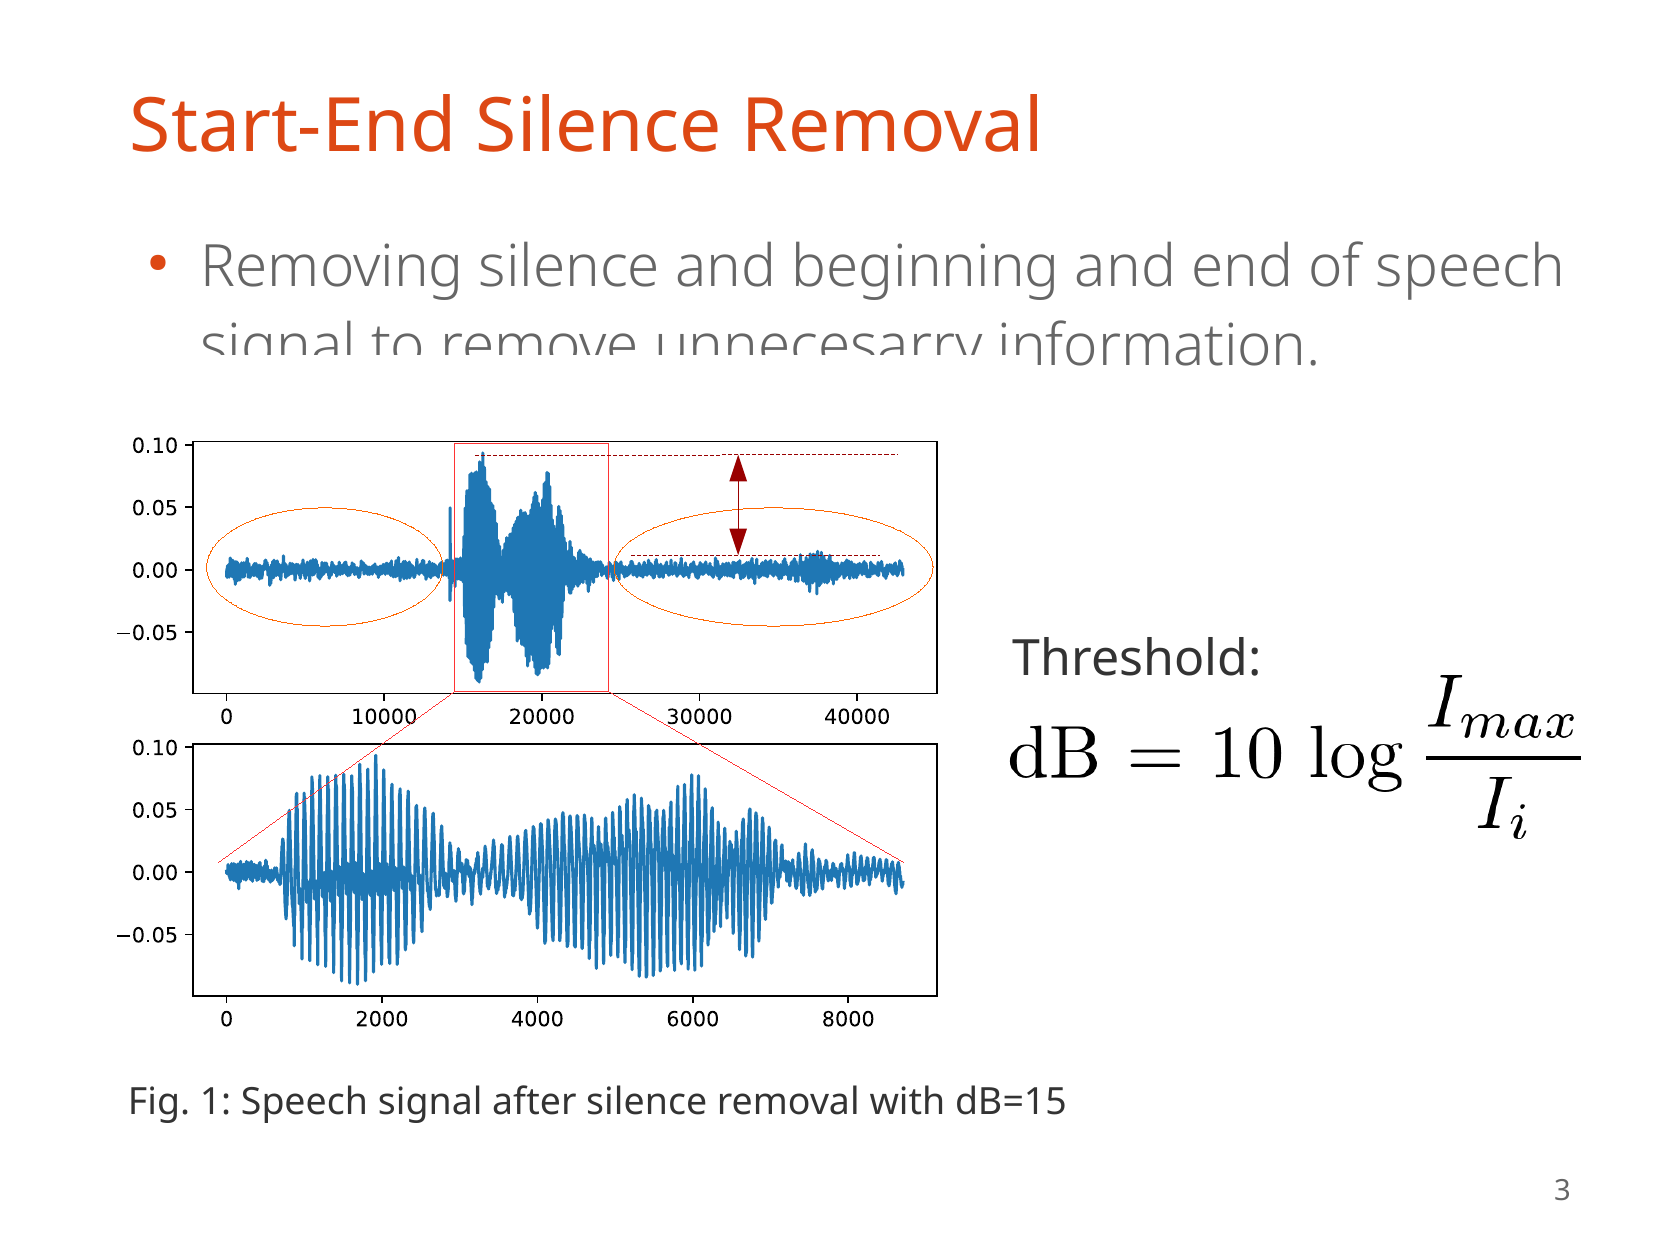

# Start-End Silence Removal
Removing silence and beginning and end of speech signal to remove unnecesarry information.
Threshold:
.
Fig. 1: Speech signal after silence removal with dB=15
3